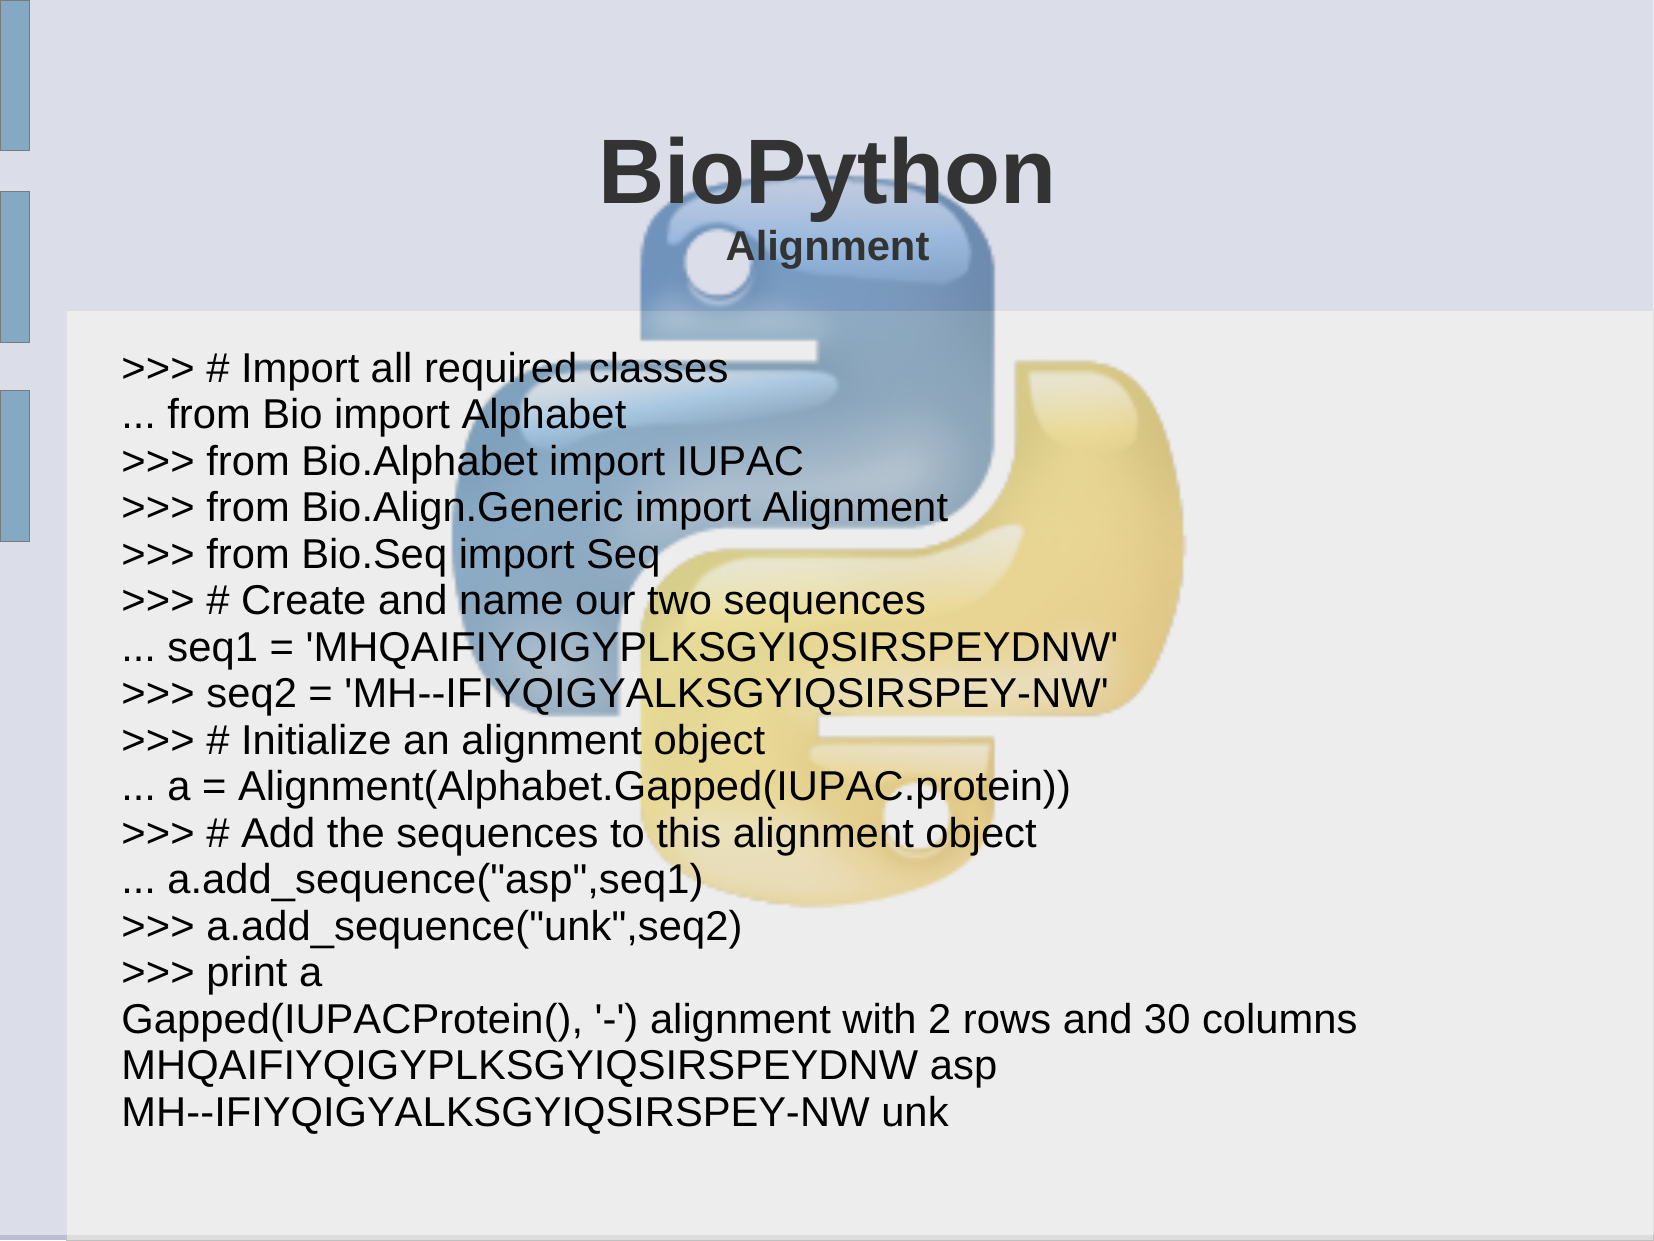

# BioPython Alignment
>>> # Import all required classes
... from Bio import Alphabet
>>> from Bio.Alphabet import IUPAC
>>> from Bio.Align.Generic import Alignment
>>> from Bio.Seq import Seq
>>> # Create and name our two sequences
... seq1 = 'MHQAIFIYQIGYPLKSGYIQSIRSPEYDNW'
>>> seq2 = 'MH--IFIYQIGYALKSGYIQSIRSPEY-NW'
>>> # Initialize an alignment object
... a = Alignment(Alphabet.Gapped(IUPAC.protein))
>>> # Add the sequences to this alignment object
... a.add_sequence("asp",seq1)
>>> a.add_sequence("unk",seq2)
>>> print a
Gapped(IUPACProtein(), '-') alignment with 2 rows and 30 columns
MHQAIFIYQIGYPLKSGYIQSIRSPEYDNW asp
MH--IFIYQIGYALKSGYIQSIRSPEY-NW unk